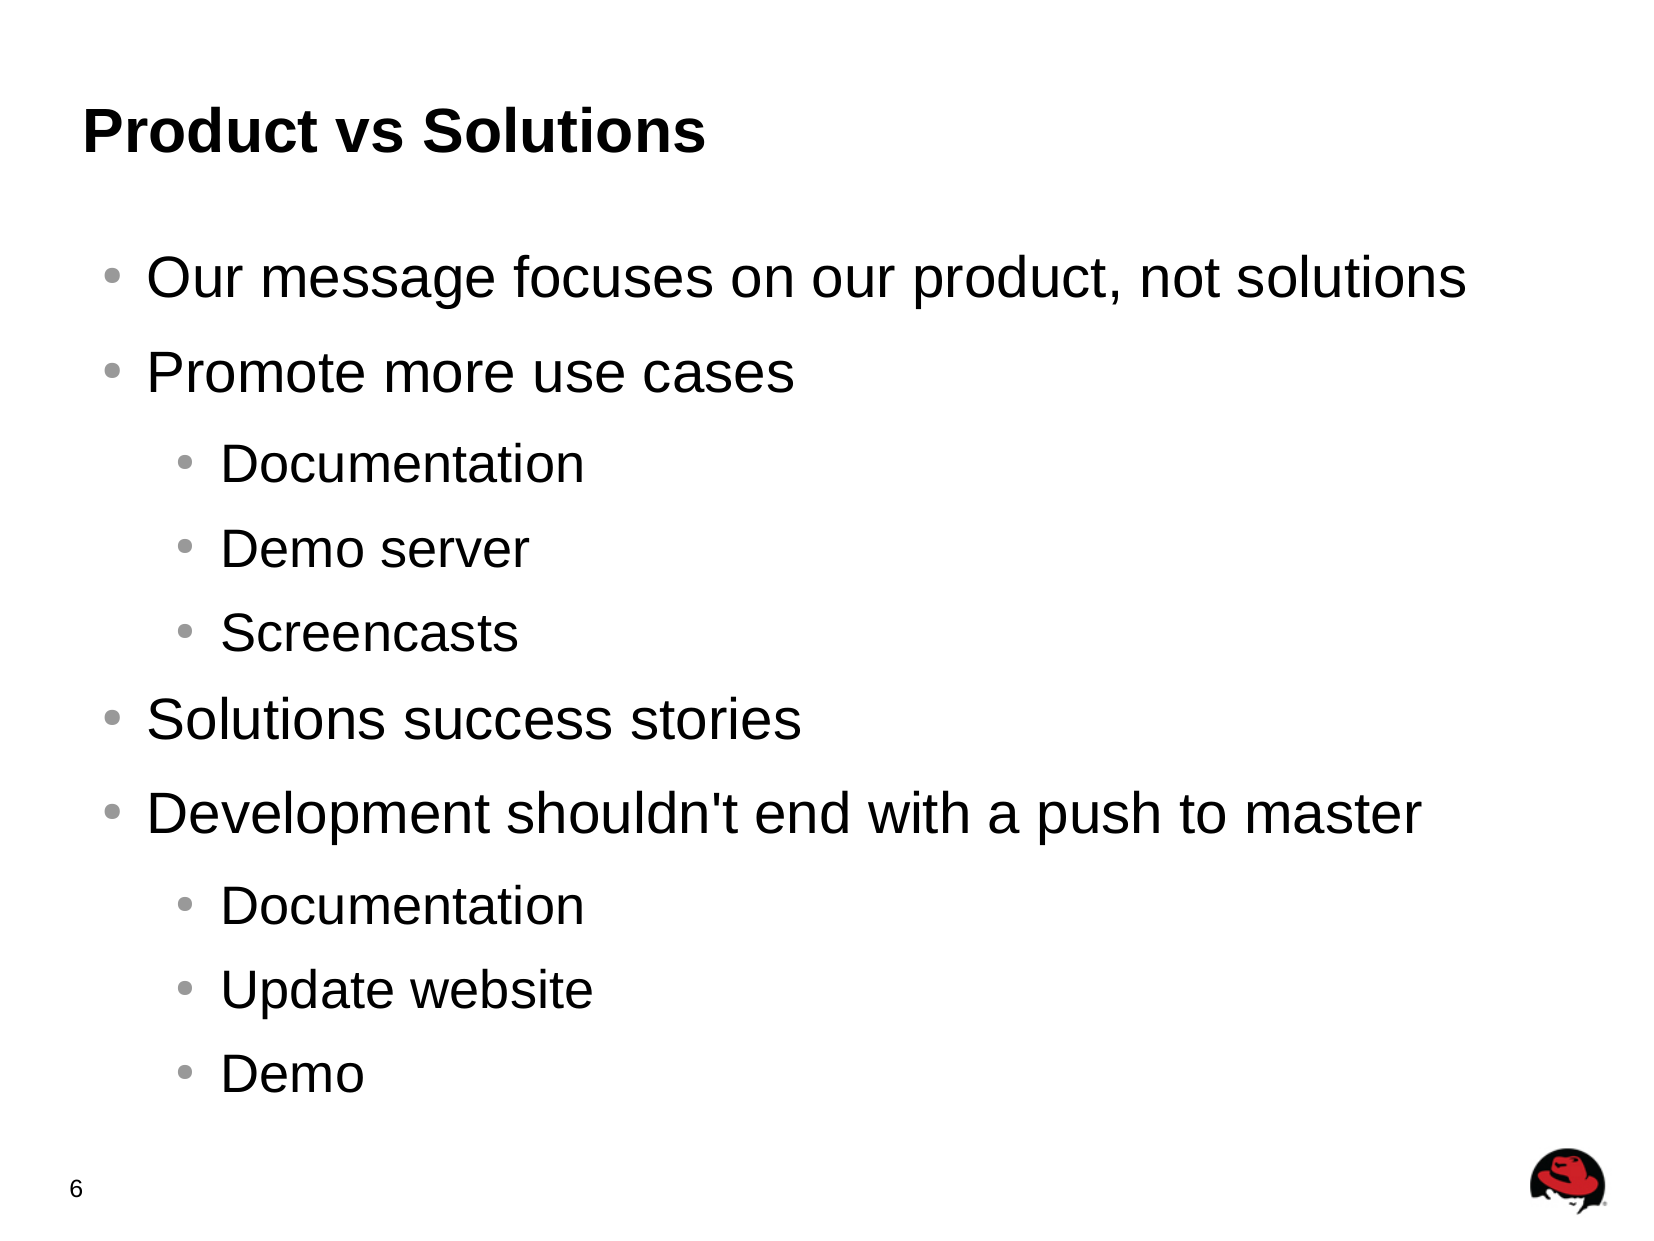

# Product vs Solutions
Our message focuses on our product, not solutions
Promote more use cases
Documentation
Demo server
Screencasts
Solutions success stories
Development shouldn't end with a push to master
Documentation
Update website
Demo